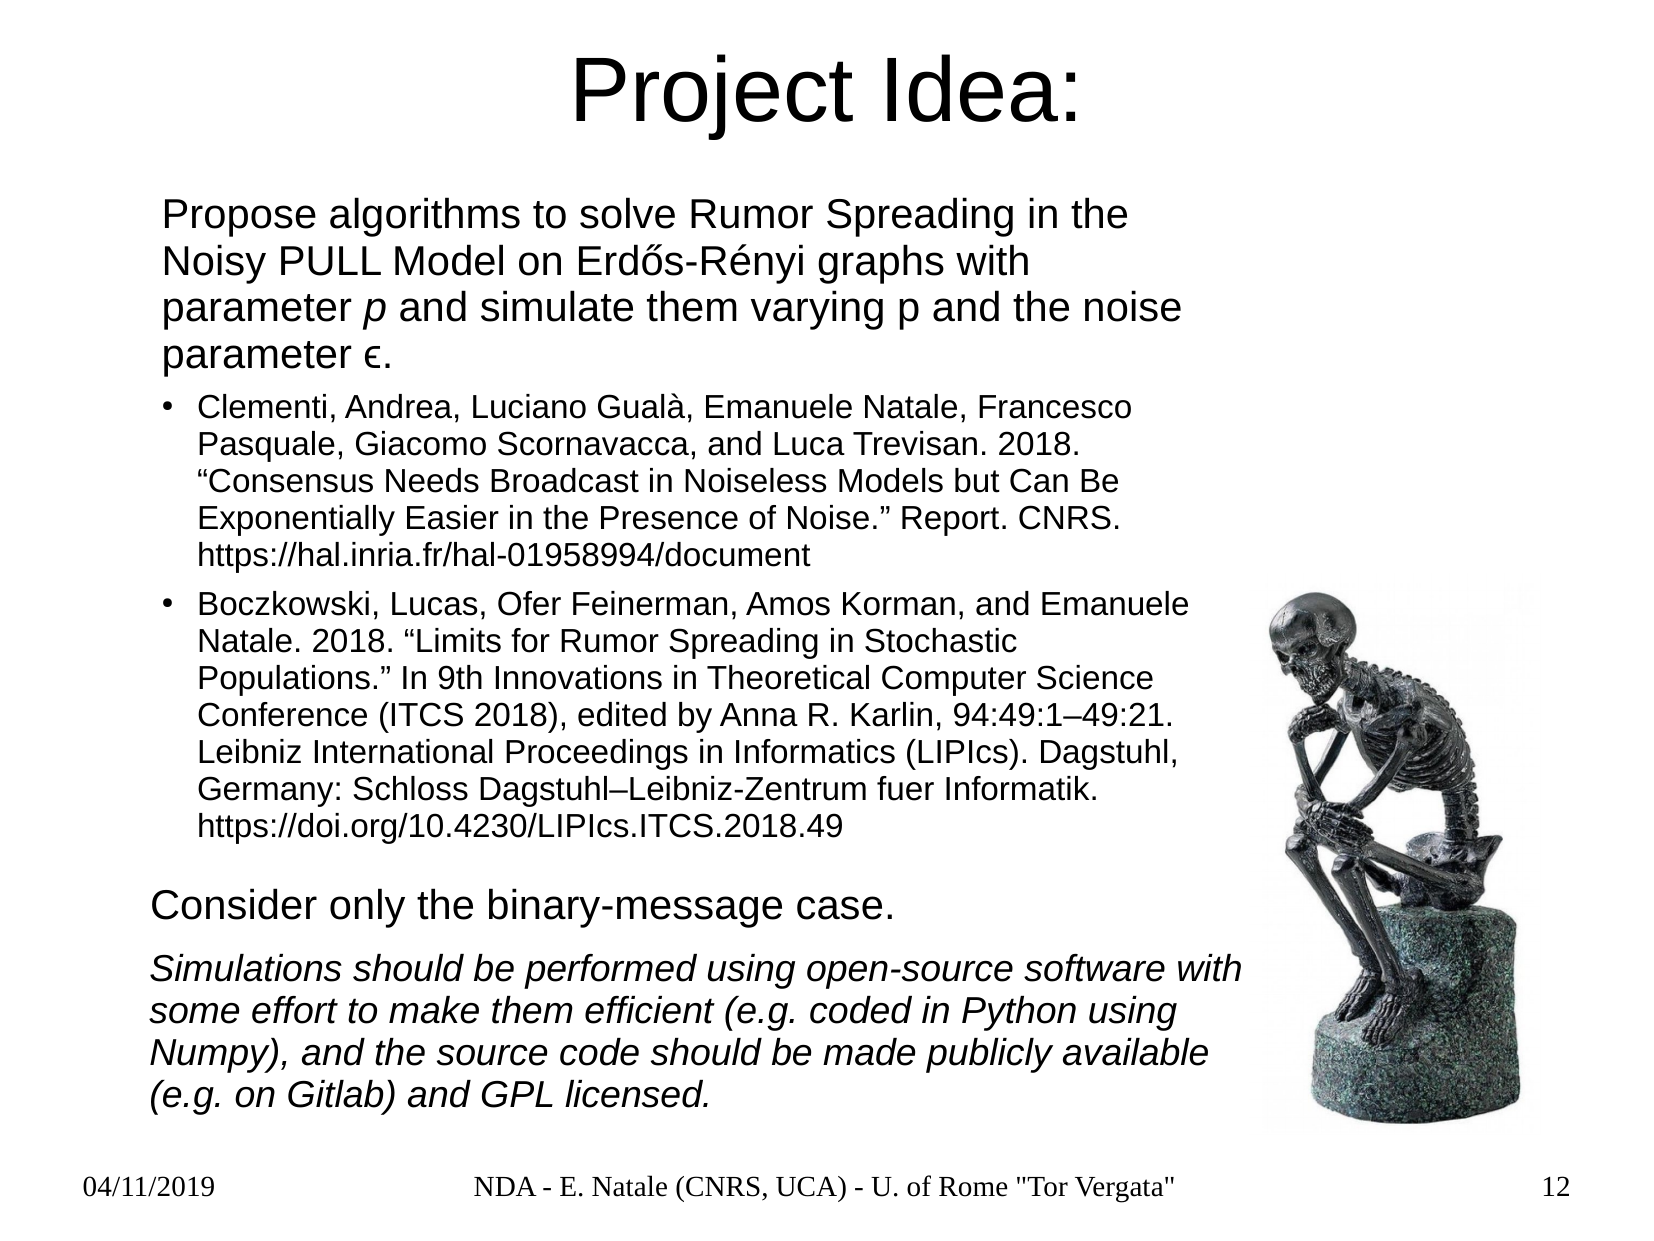

# Project Idea:
Propose algorithms to solve Rumor Spreading in the Noisy PULL Model on Erdős-Rényi graphs with parameter p and simulate them varying p and the noise parameter ϵ.
Clementi, Andrea, Luciano Gualà, Emanuele Natale, Francesco Pasquale, Giacomo Scornavacca, and Luca Trevisan. 2018. “Consensus Needs Broadcast in Noiseless Models but Can Be Exponentially Easier in the Presence of Noise.” Report. CNRS. https://hal.inria.fr/hal-01958994/document
Boczkowski, Lucas, Ofer Feinerman, Amos Korman, and Emanuele Natale. 2018. “Limits for Rumor Spreading in Stochastic Populations.” In 9th Innovations in Theoretical Computer Science Conference (ITCS 2018), edited by Anna R. Karlin, 94:49:1–49:21. Leibniz International Proceedings in Informatics (LIPIcs). Dagstuhl, Germany: Schloss Dagstuhl–Leibniz-Zentrum fuer Informatik. https://doi.org/10.4230/LIPIcs.ITCS.2018.49
Consider only the binary-message case.
Simulations should be performed using open-source software with some effort to make them efficient (e.g. coded in Python using Numpy), and the source code should be made publicly available (e.g. on Gitlab) and GPL licensed.
04/11/2019
NDA - E. Natale (CNRS, UCA) - U. of Rome "Tor Vergata"
12